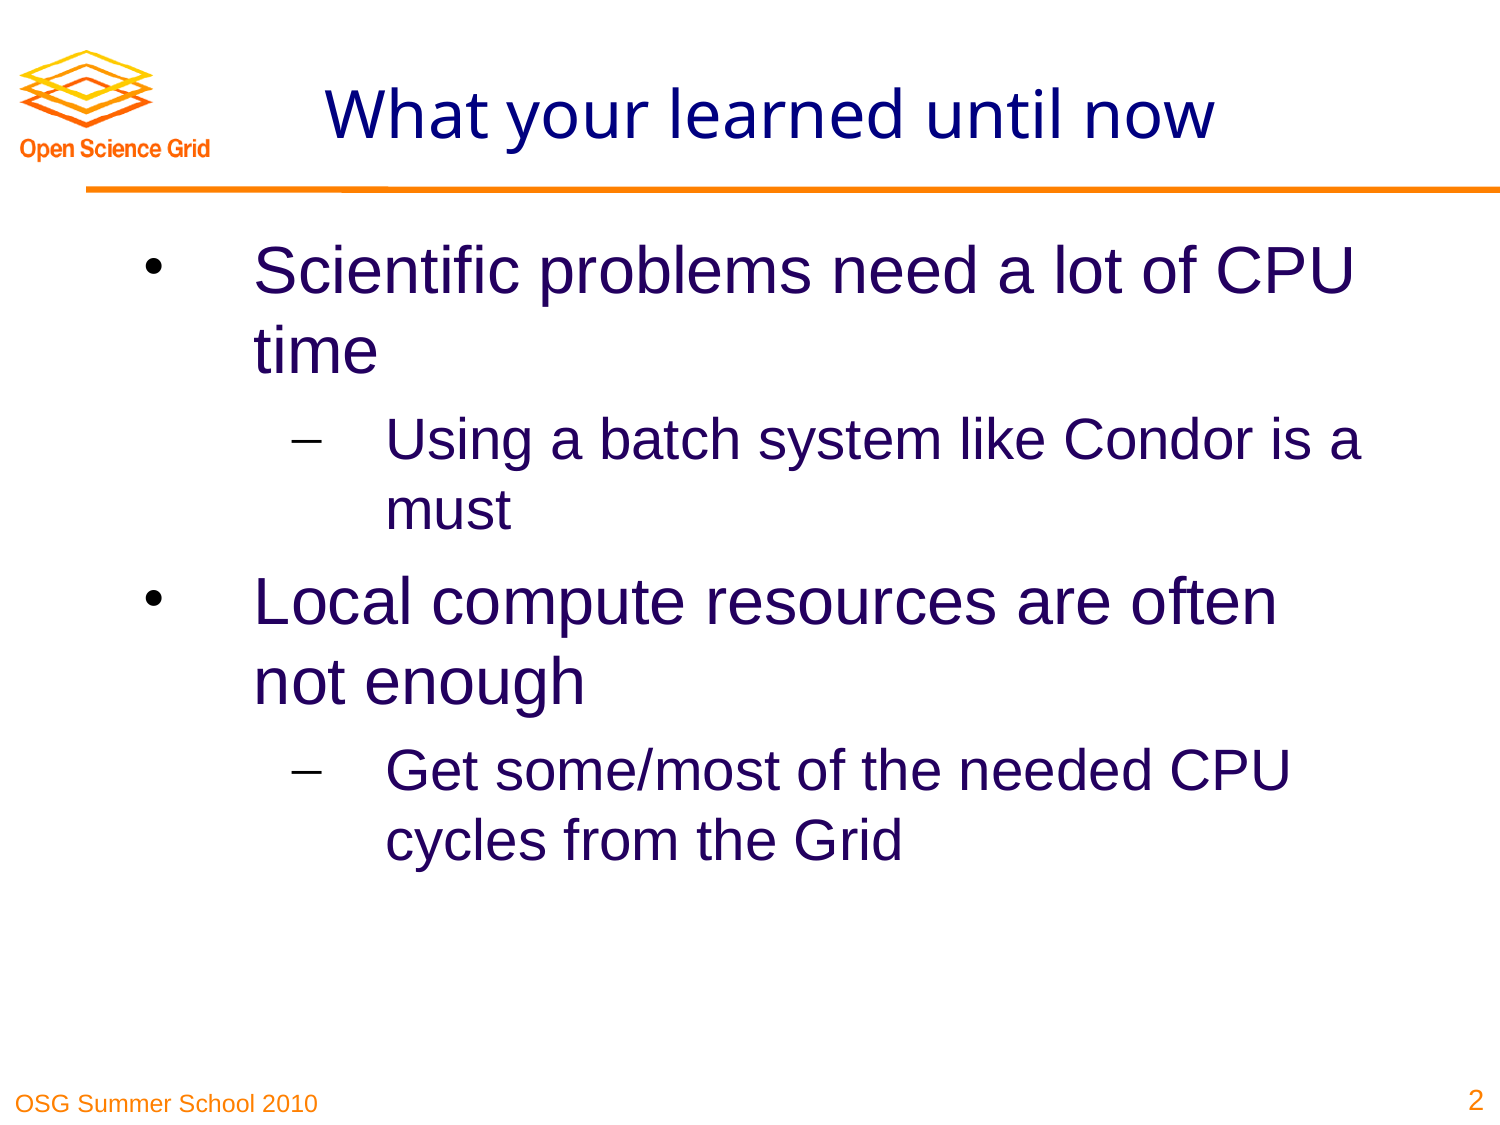

# What your learned until now
Scientific problems need a lot of CPU time
Using a batch system like Condor is a must
Local compute resources are often not enough
Get some/most of the needed CPU cycles from the Grid
2